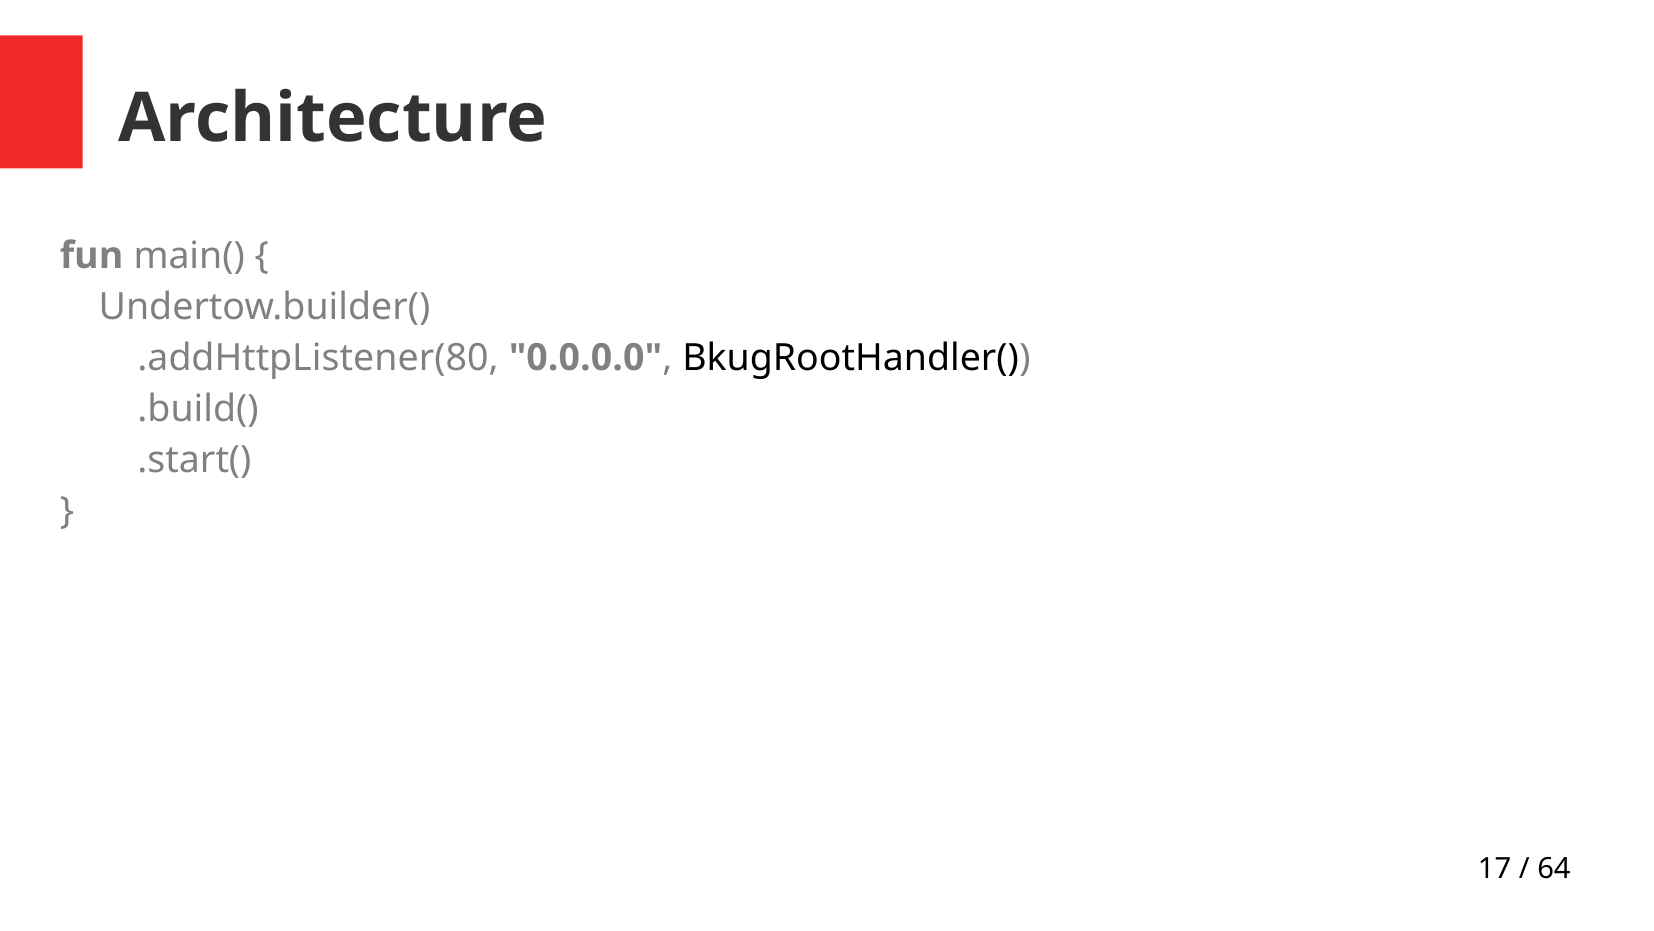

# Architecture
fun main() {
 Undertow.builder()
 .addHttpListener(80, "0.0.0.0", BkugRootHandler())
 .build()
 .start()
}
17